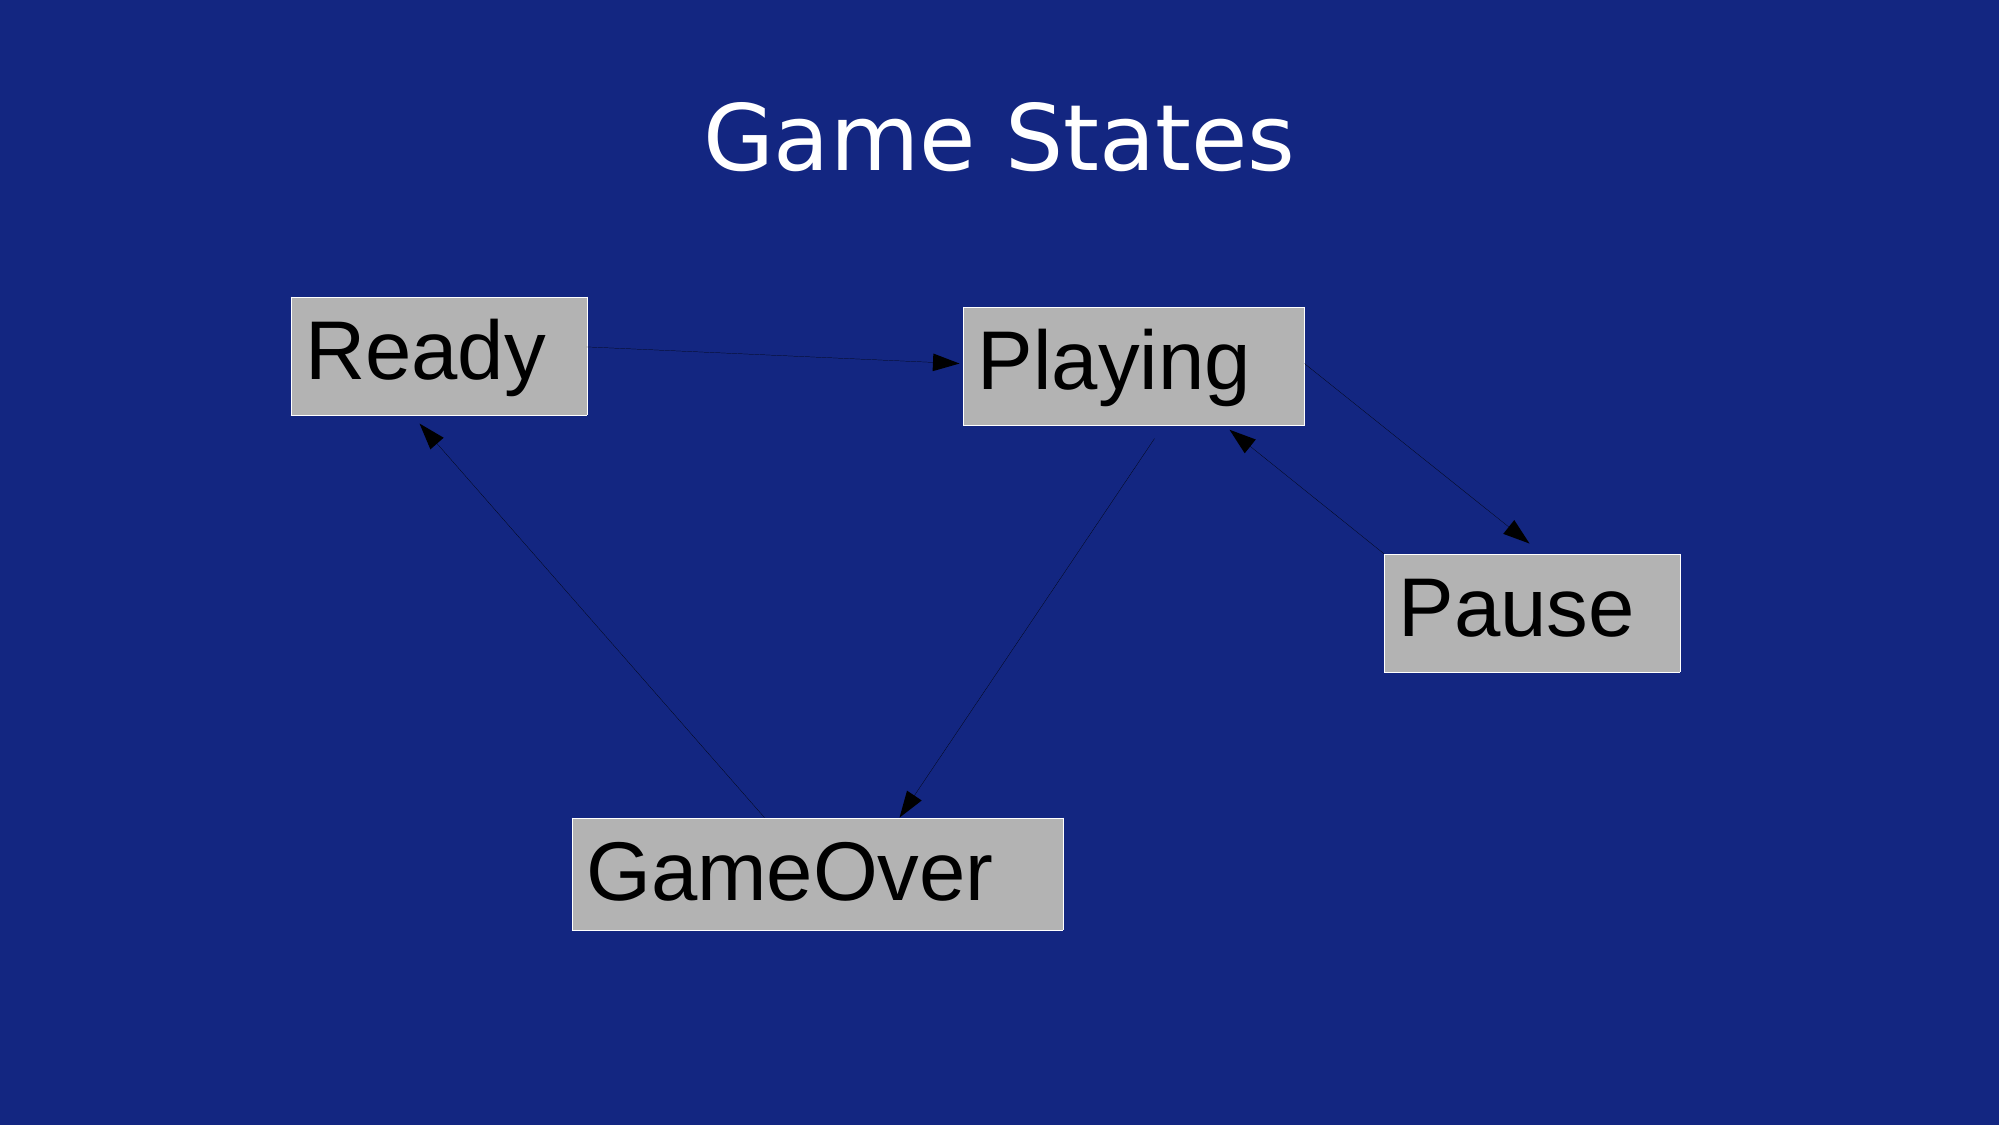

# Game States
| Ready |
| --- |
| Playing |
| --- |
| Pause |
| --- |
| GameOver |
| --- |